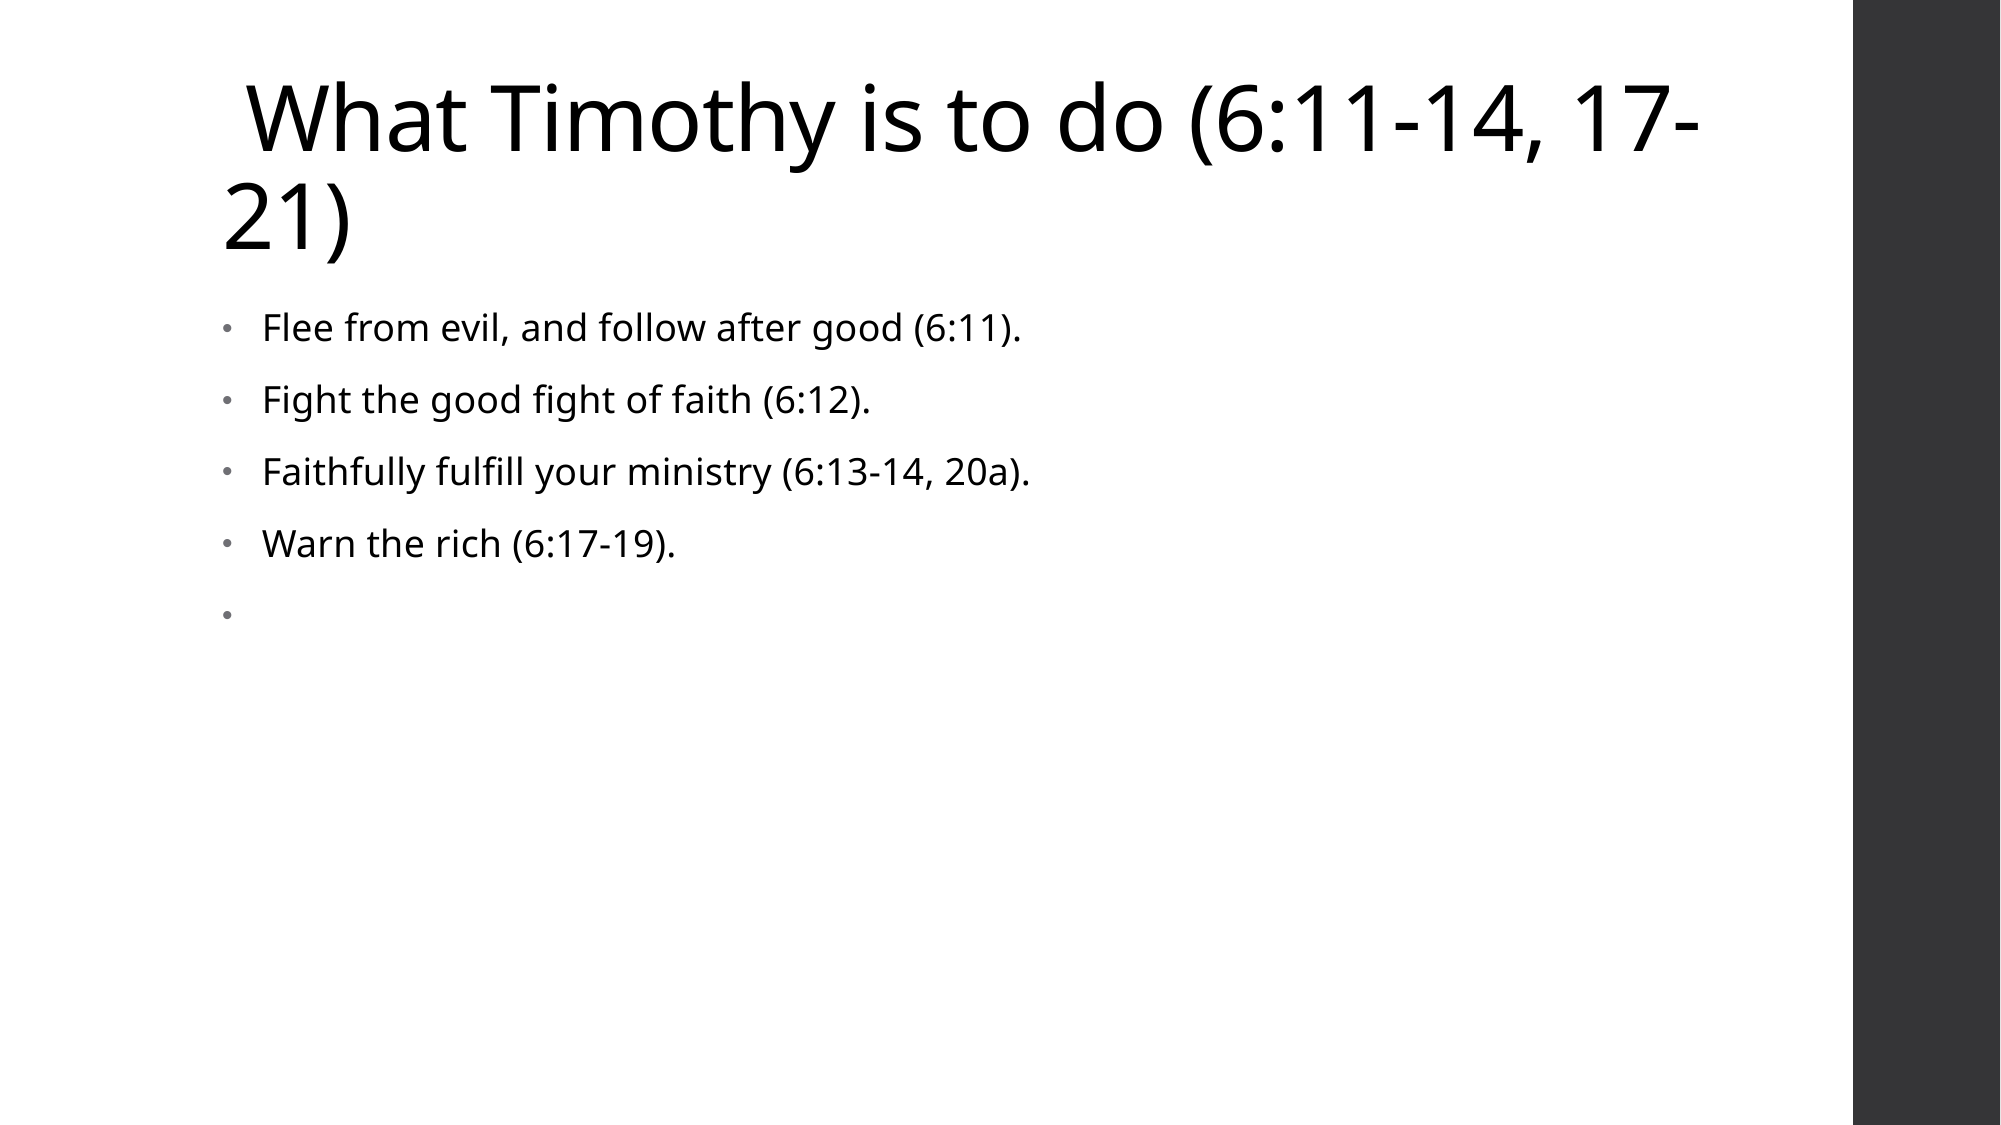

# What Timothy is to do (6:11-14, 17-21)
 Flee from evil, and follow after good (6:11).
 Fight the good fight of faith (6:12).
 Faithfully fulfill your ministry (6:13-14, 20a).
 Warn the rich (6:17-19).